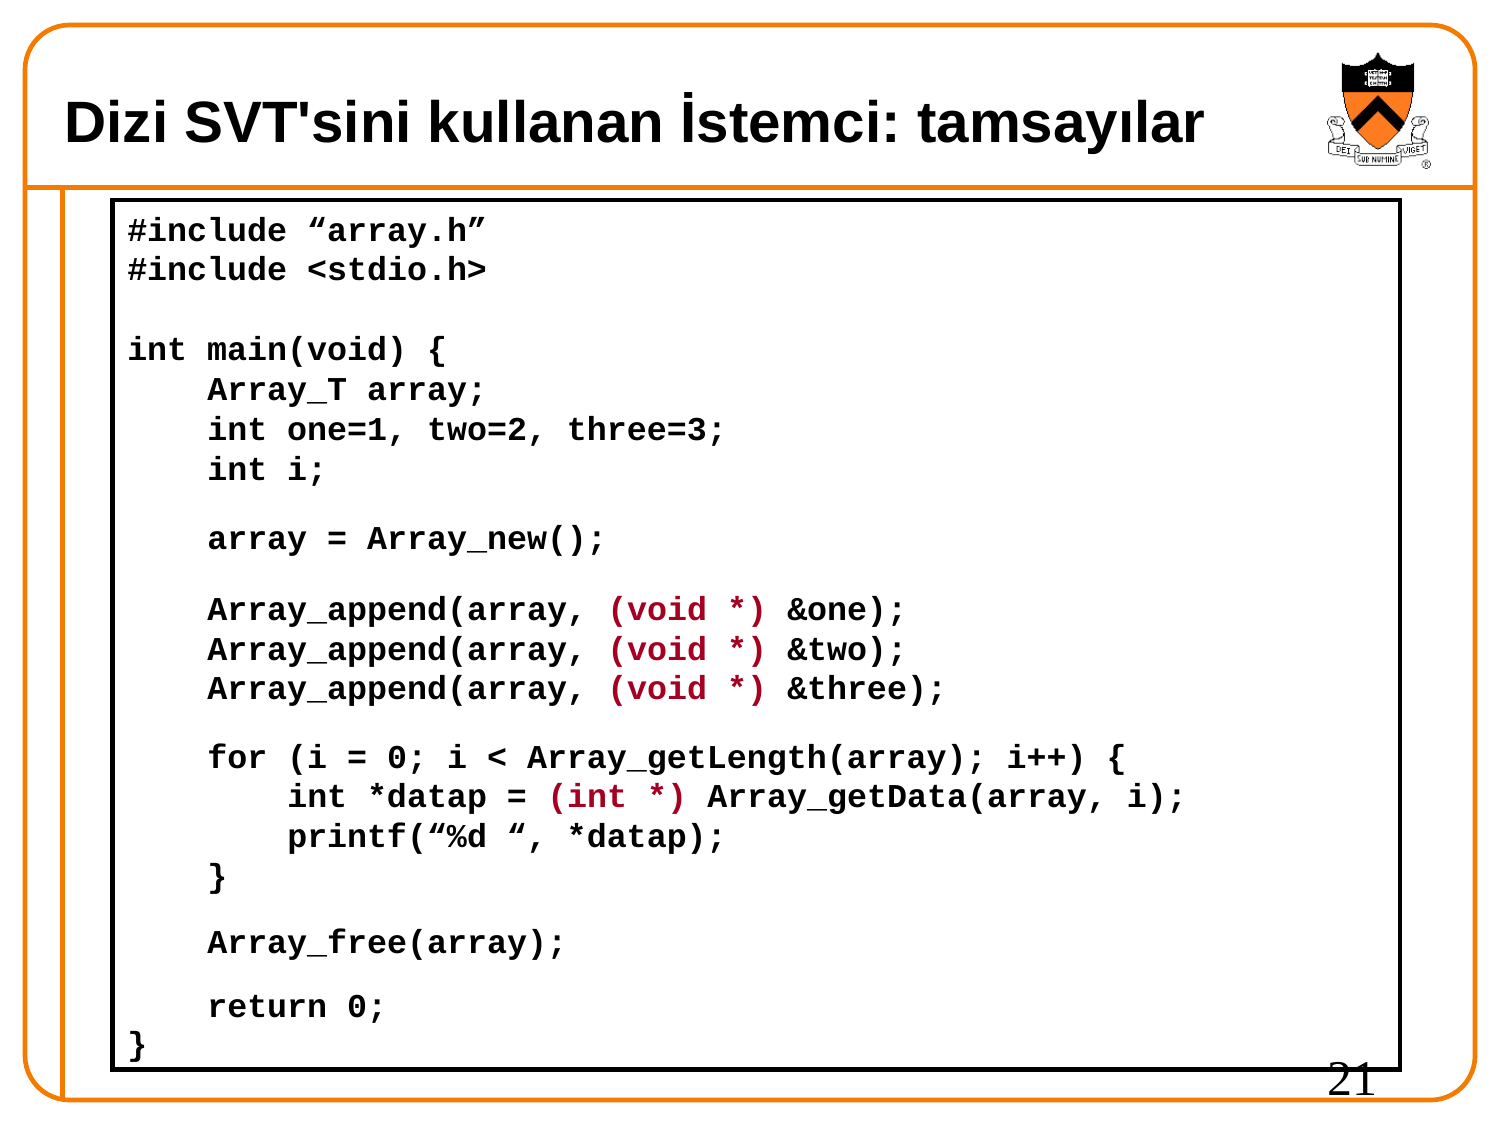

# Dizi SVT'sini kullanan İstemci: tamsayılar
#include “array.h”
#include <stdio.h>
int main(void) {
 Array_T array;
 int one=1, two=2, three=3;
 int i;
 array = Array_new();
 Array_append(array, (void *) &one);
 Array_append(array, (void *) &two);
 Array_append(array, (void *) &three);
 for (i = 0; i < Array_getLength(array); i++) {
 int *datap = (int *) Array_getData(array, i);
 printf(“%d “, *datap);
 }
 Array_free(array);
 return 0;
}
21